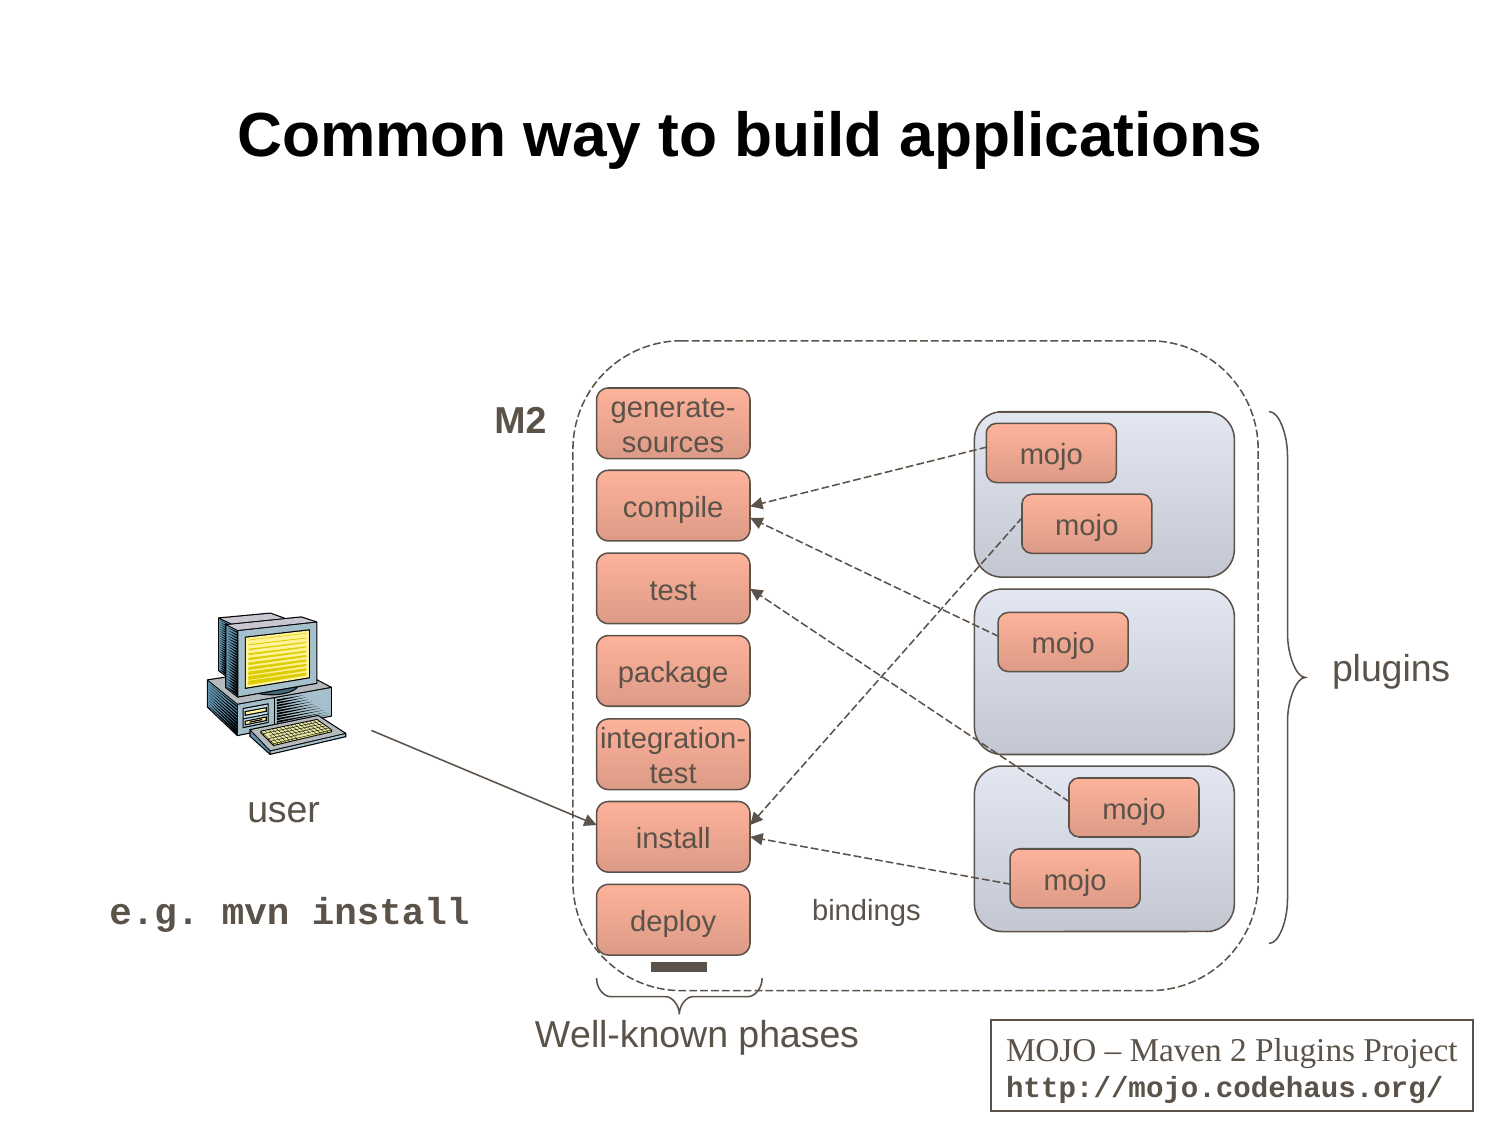

# Common way to build applications
M2
generate-
sources
mojo
compile
mojo
test
mojo
package
plugins
integration-
test
user
mojo
install
mojo
e.g. mvn install
bindings
deploy
Well-known phases
MOJO – Maven 2 Plugins Project
http://mojo.codehaus.org/